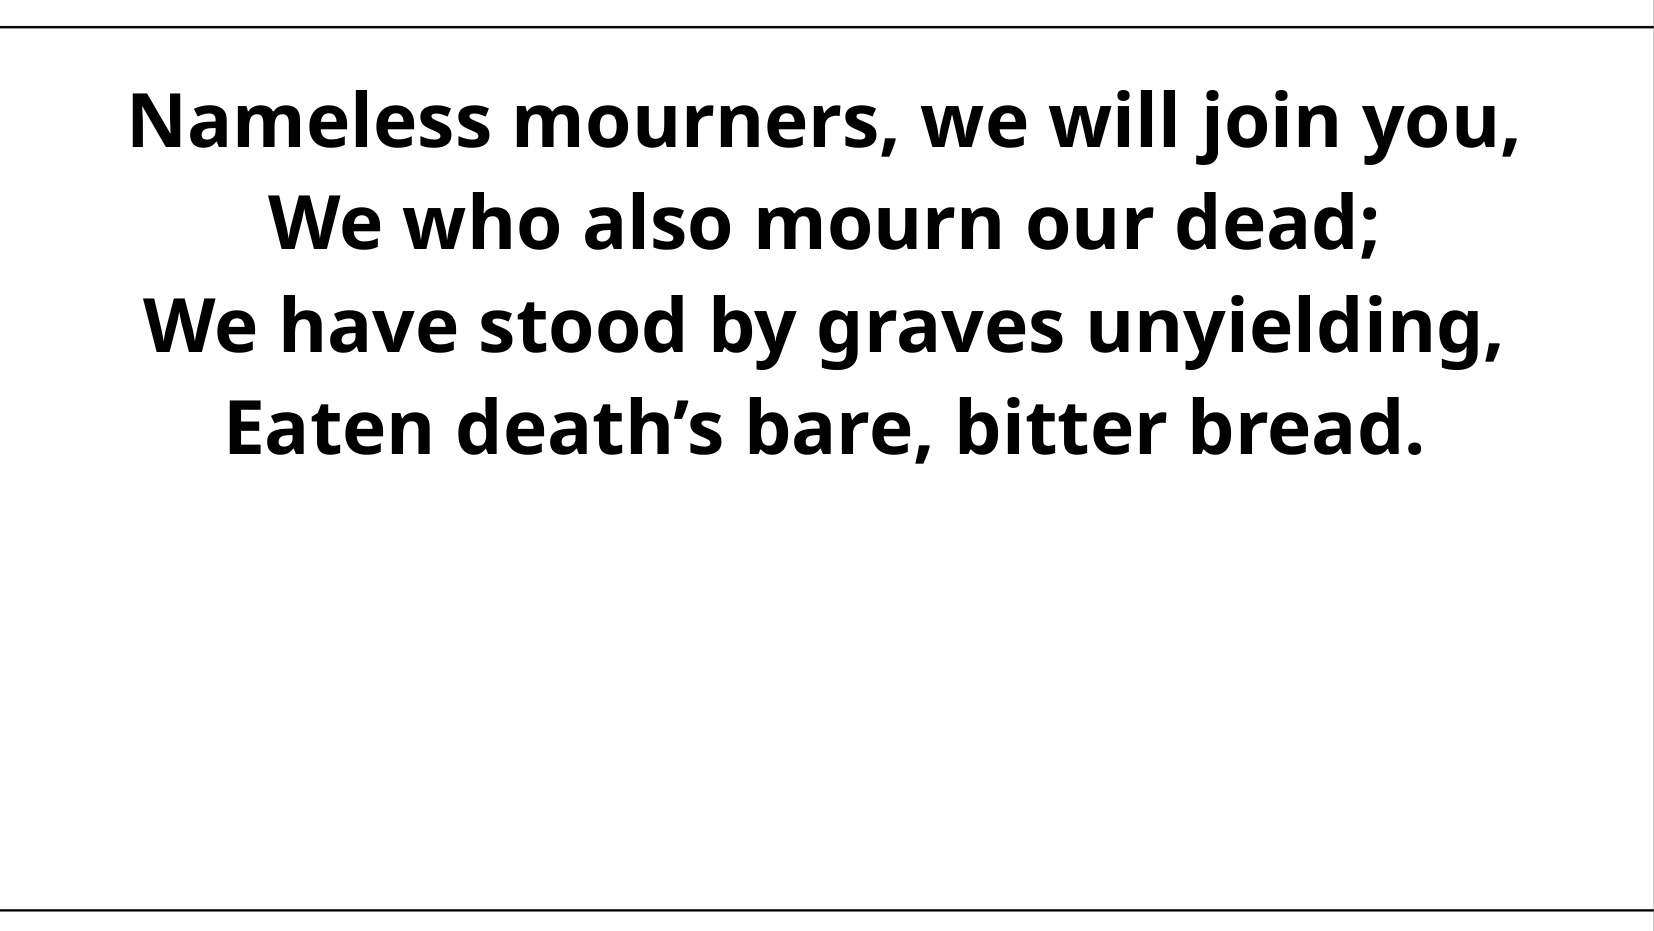

Nameless mourners, we will join you,
We who also mourn our dead;
We have stood by graves unyielding,
Eaten death’s bare, bitter bread.